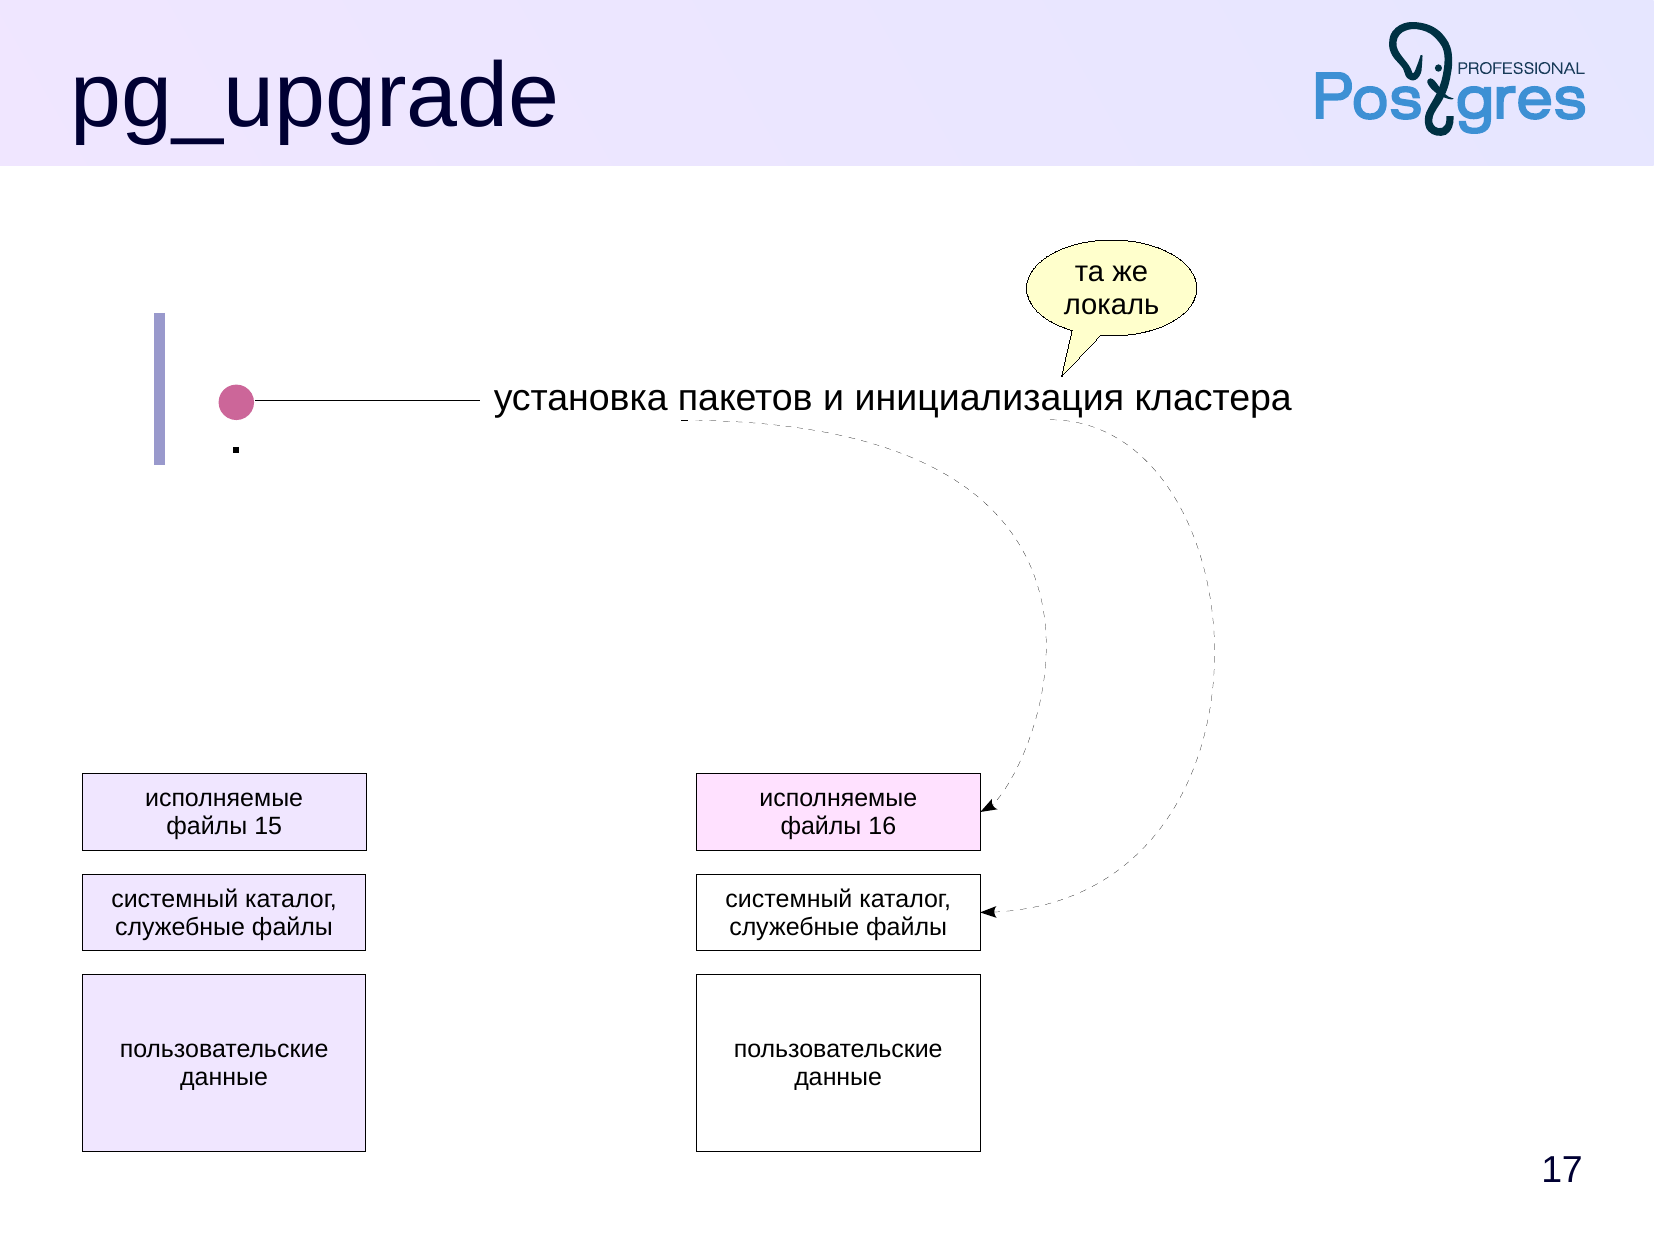

# pg_upgrade
та же
локаль
установка пакетов и инициализация кластера
исполняемые
файлы 15
исполняемые
файлы 16
системный каталог,
служебные файлы
системный каталог,
служебные файлы
пользовательские
данные
пользовательские
данные